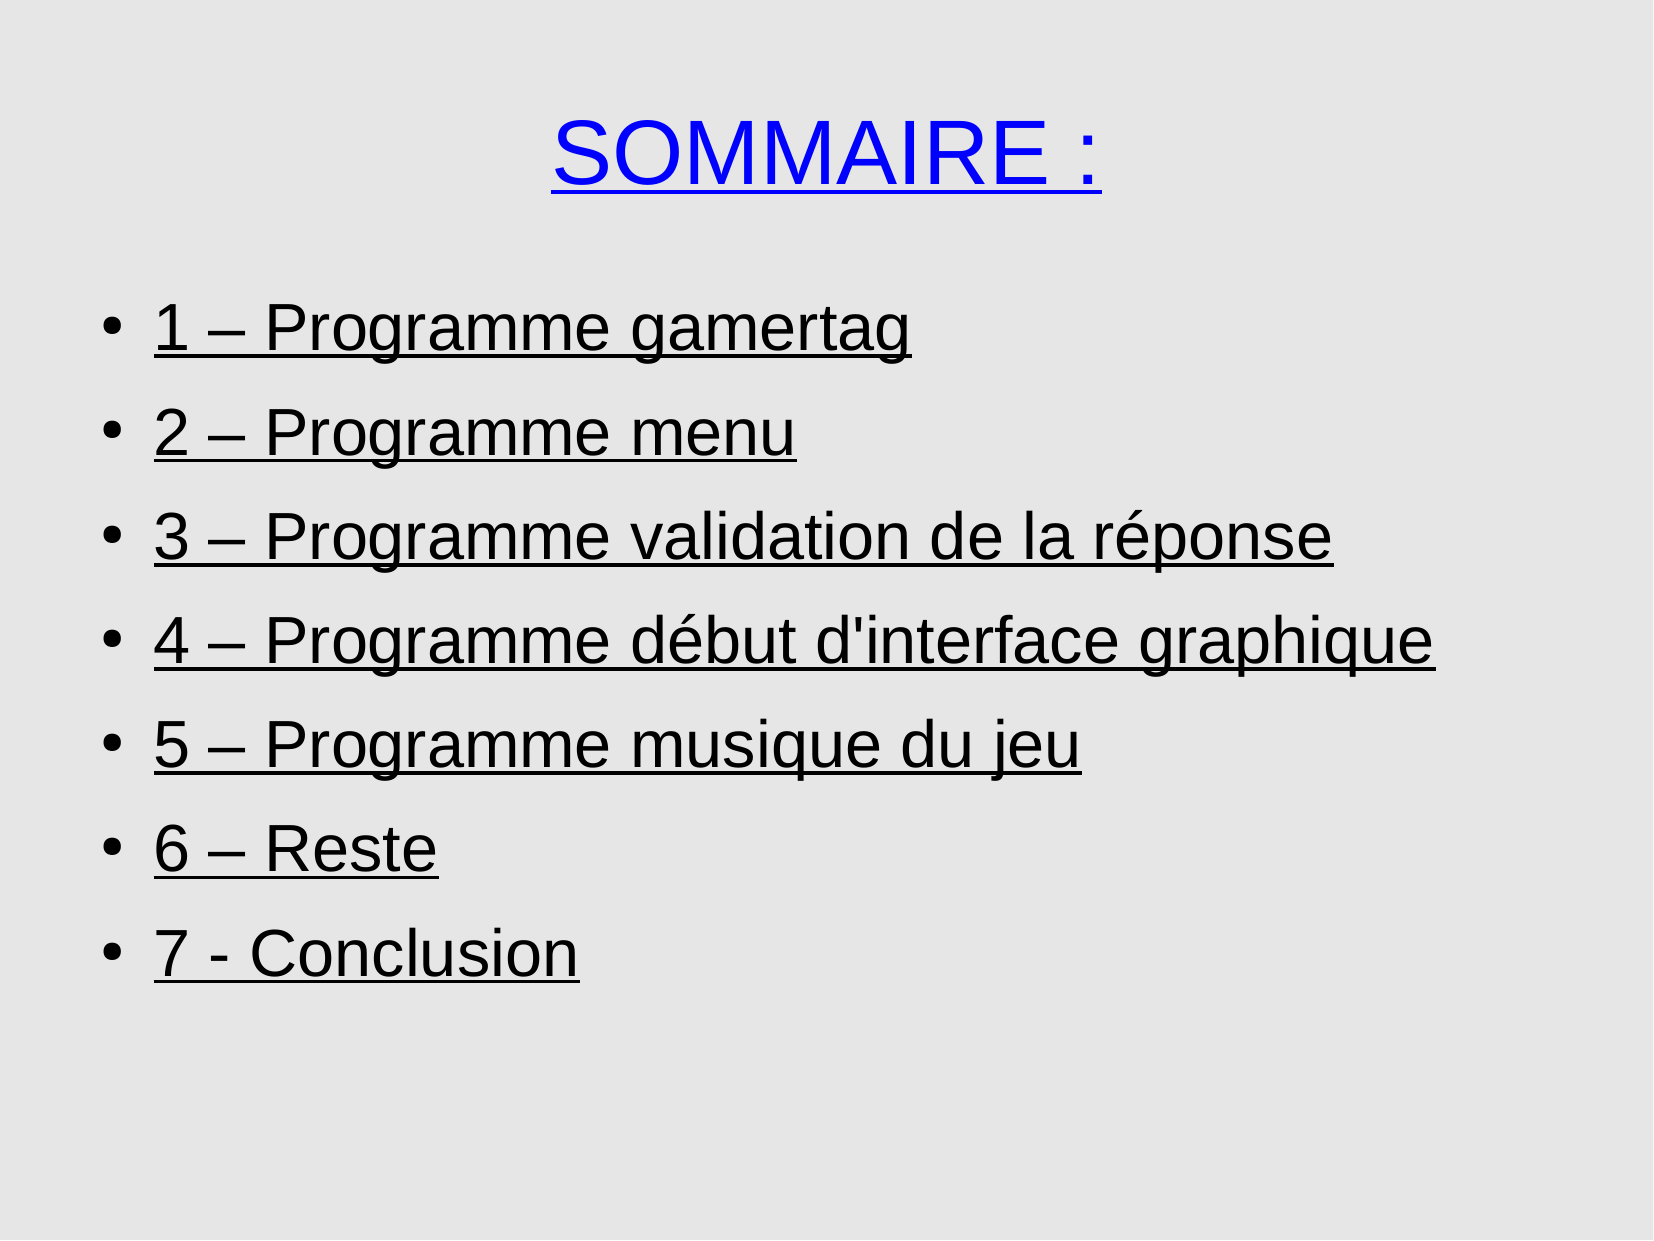

# SOMMAIRE :
1 – Programme gamertag
2 – Programme menu
3 – Programme validation de la réponse
4 – Programme début d'interface graphique
5 – Programme musique du jeu
6 – Reste
7 - Conclusion